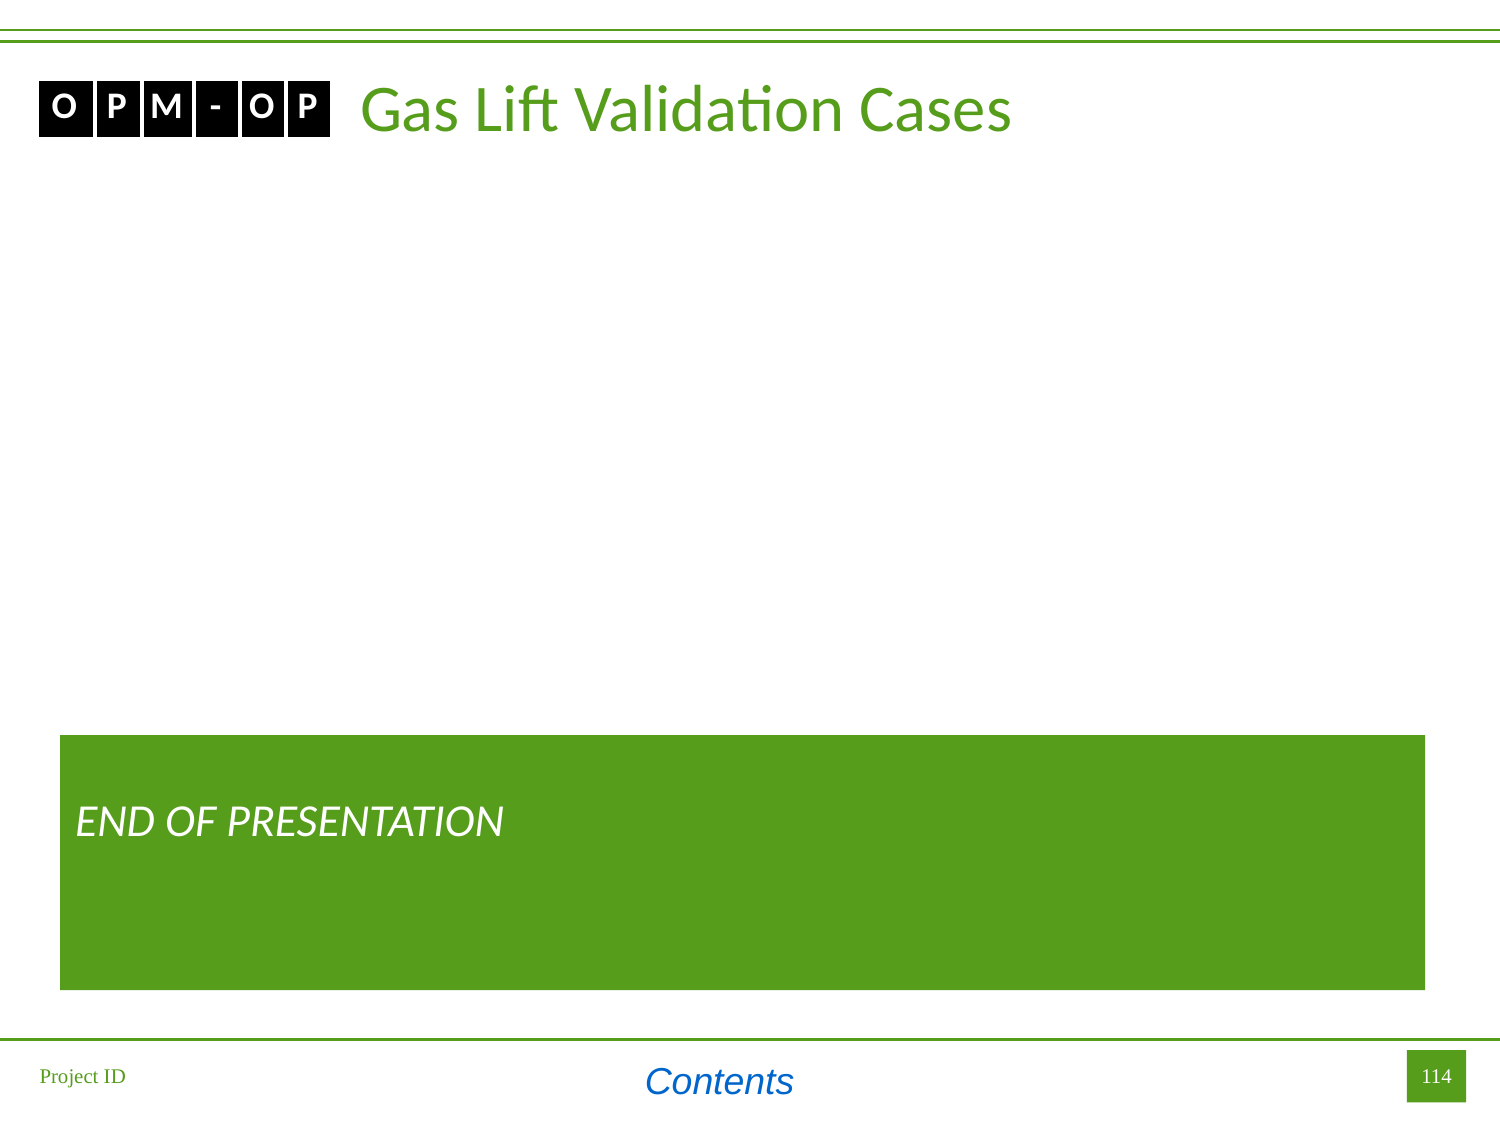

# Gas Lift Validation Cases
End of Presentation
Project ID
114